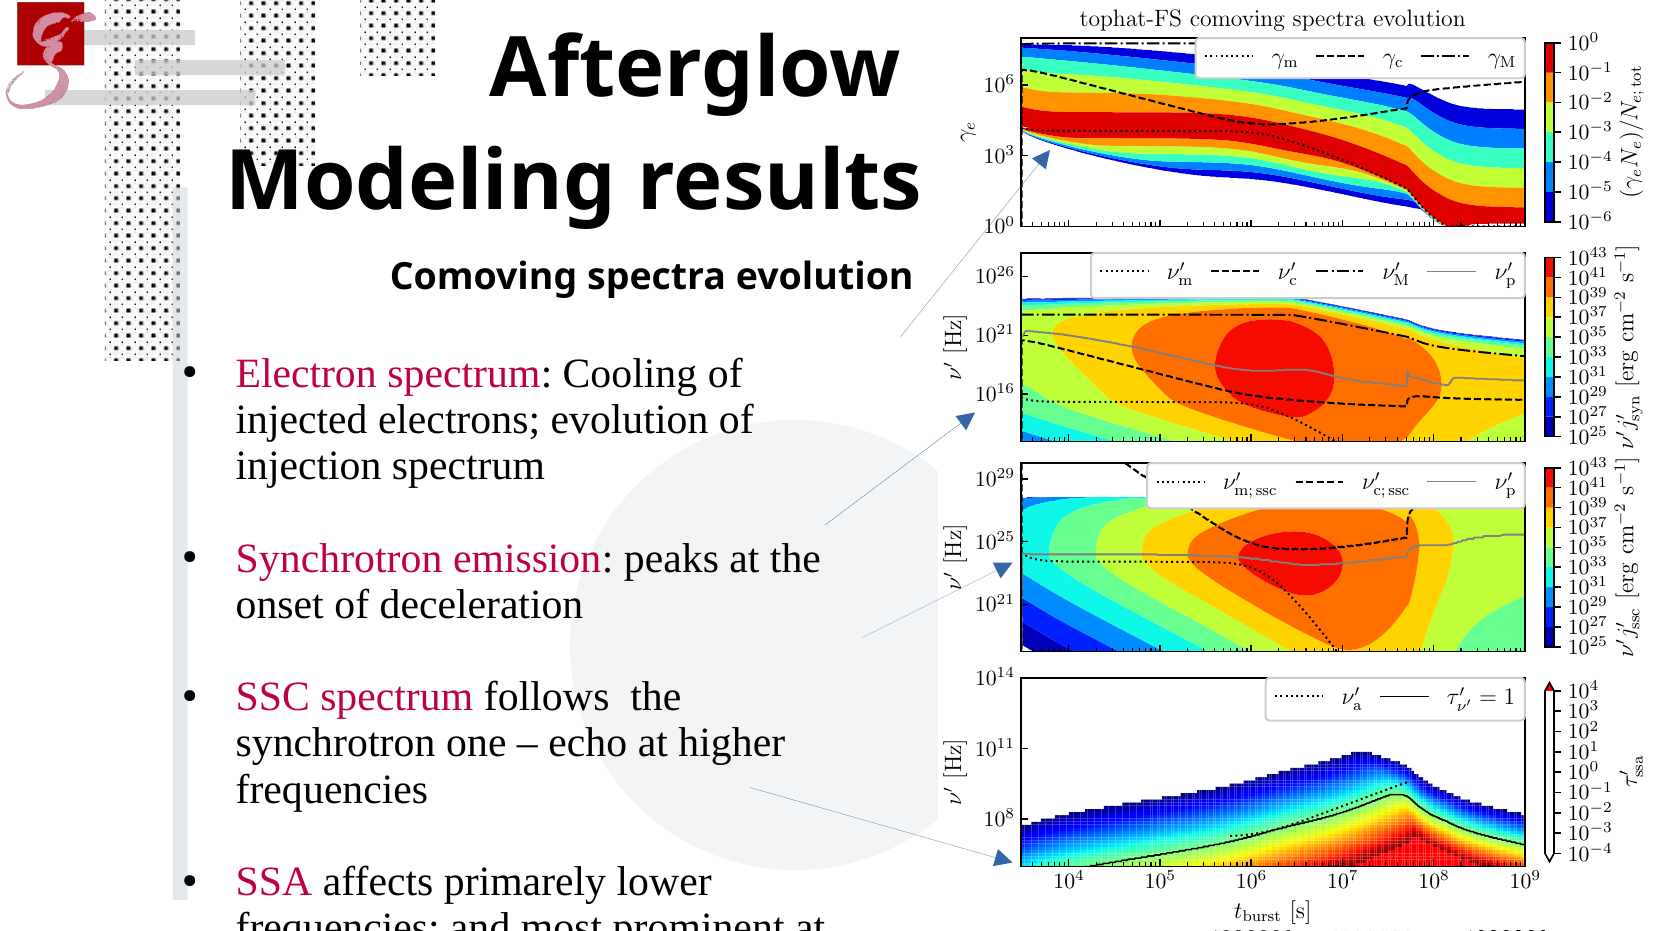

Afterglow
Modeling results
Comoving spectra evolution
Electron spectrum: Cooling of injected electrons; evolution of injection spectrum
Synchrotron emission: peaks at the onset of deceleration
SSC spectrum follows the synchrotron one – echo at higher frequencies
SSA affects primarely lower frequencies; and most prominent at late deceleration stages.